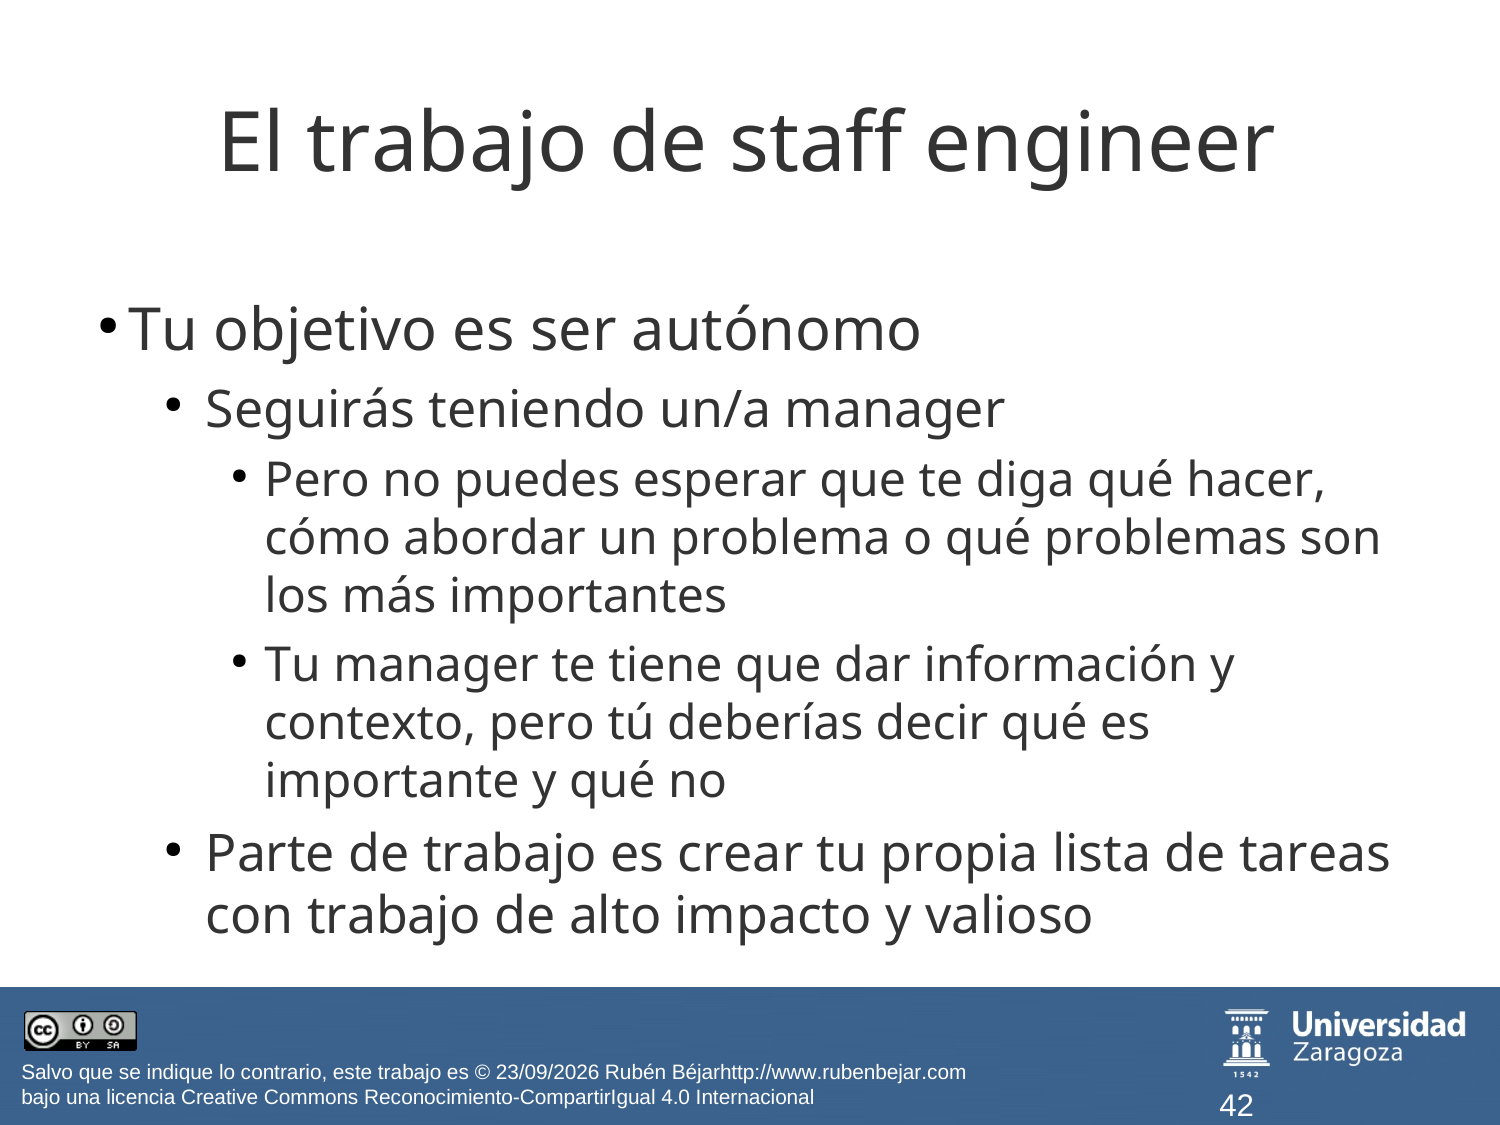

# El trabajo de staff engineer
Tu objetivo es ser autónomo
Seguirás teniendo un/a manager
Pero no puedes esperar que te diga qué hacer, cómo abordar un problema o qué problemas son los más importantes
Tu manager te tiene que dar información y contexto, pero tú deberías decir qué es importante y qué no
Parte de trabajo es crear tu propia lista de tareas con trabajo de alto impacto y valioso